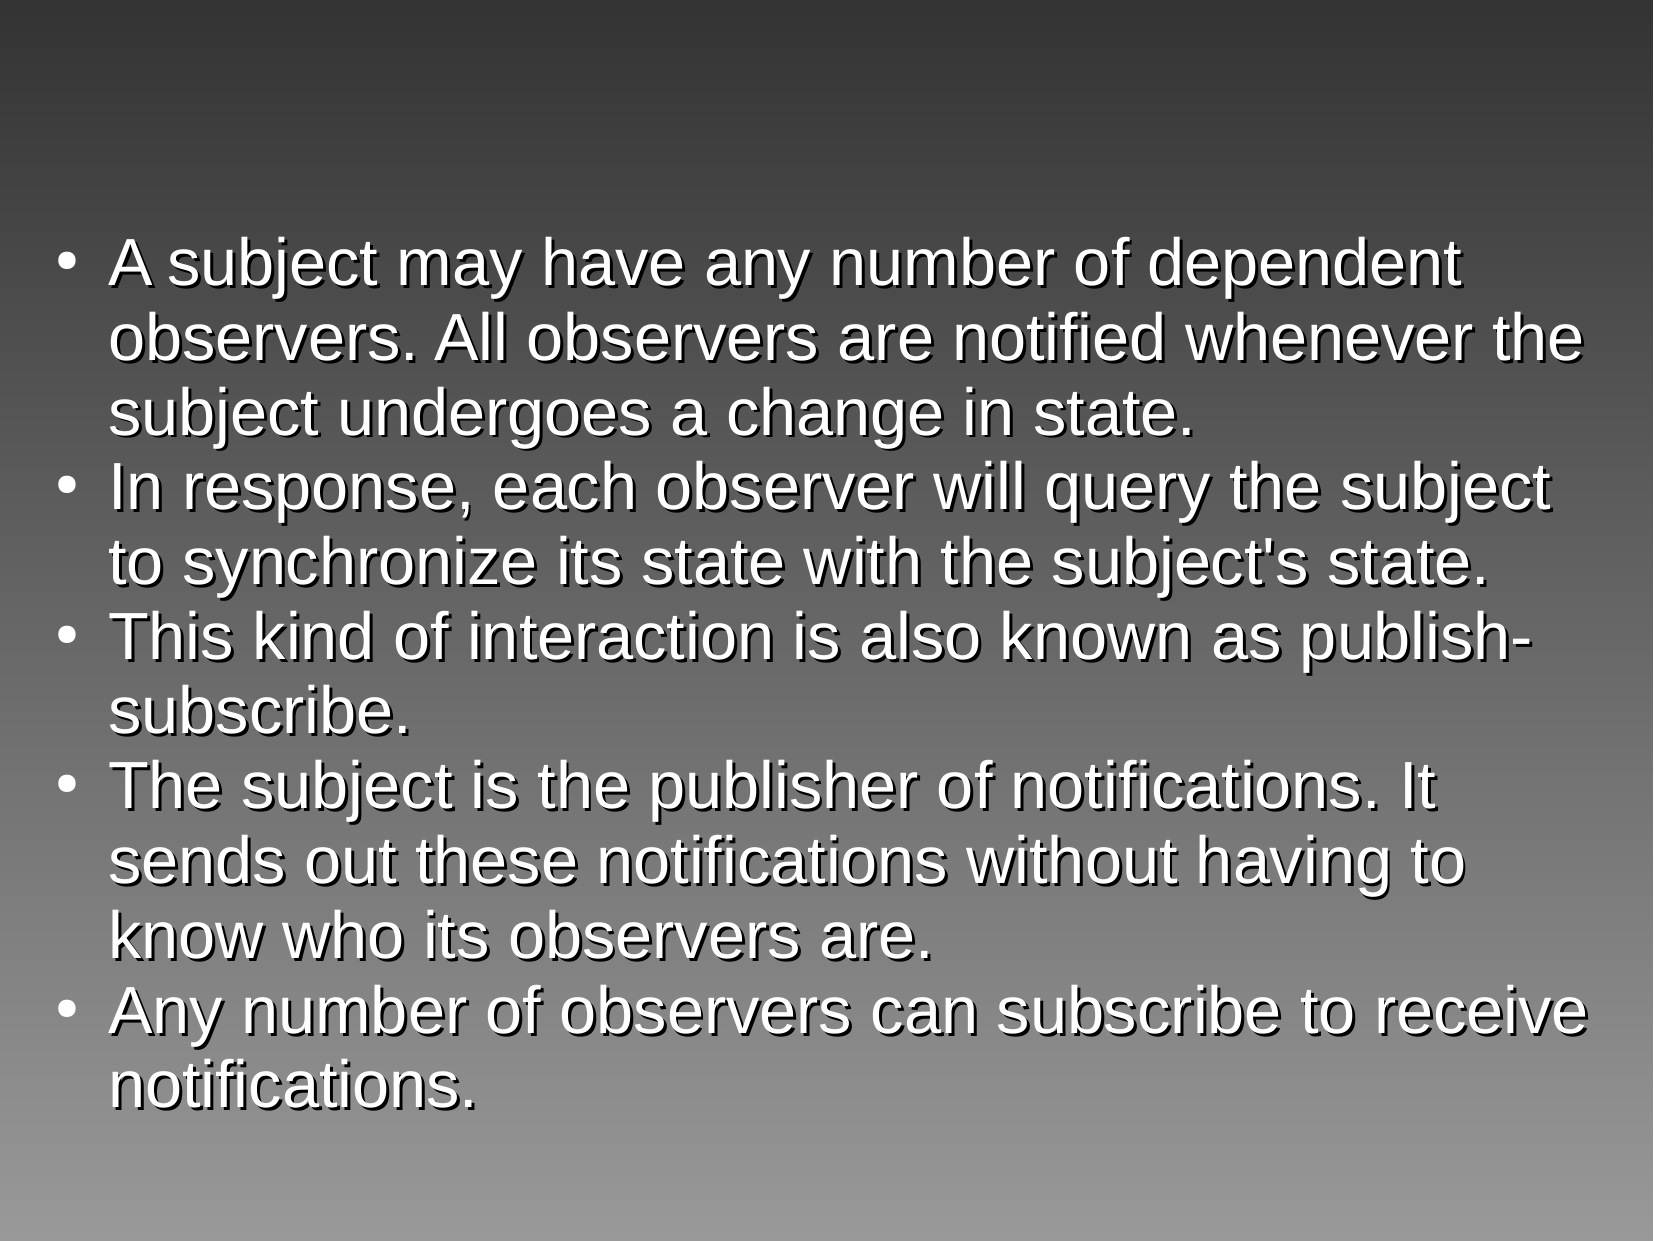

#
A subject may have any number of dependent observers. All observers are notified whenever the subject undergoes a change in state.
In response, each observer will query the subject to synchronize its state with the subject's state.
This kind of interaction is also known as publish-subscribe.
The subject is the publisher of notifications. It sends out these notifications without having to know who its observers are.
Any number of observers can subscribe to receive notifications.